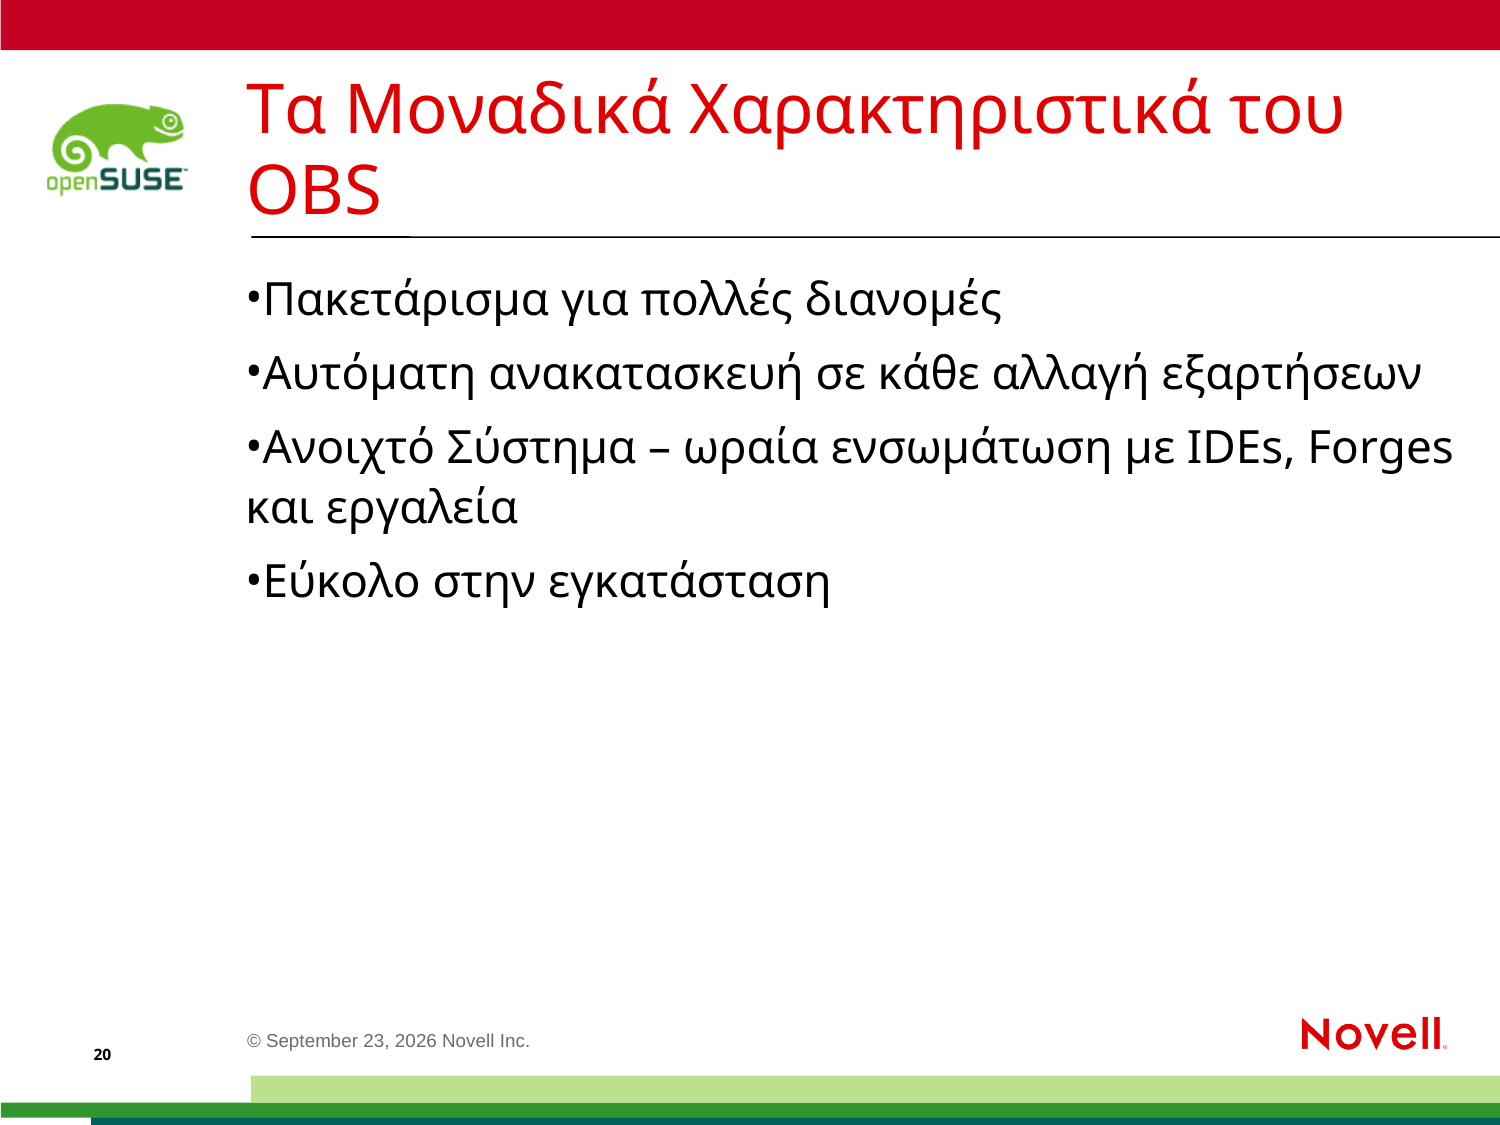

# Τα Μοναδικά Χαρακτηριστικά του OBS
Πακετάρισμα για πολλές διανομές
Αυτόματη ανακατασκευή σε κάθε αλλαγή εξαρτήσεων
Ανοιχτό Σύστημα – ωραία ενσωμάτωση με IDEs, Forges και εργαλεία
Εύκολο στην εγκατάσταση